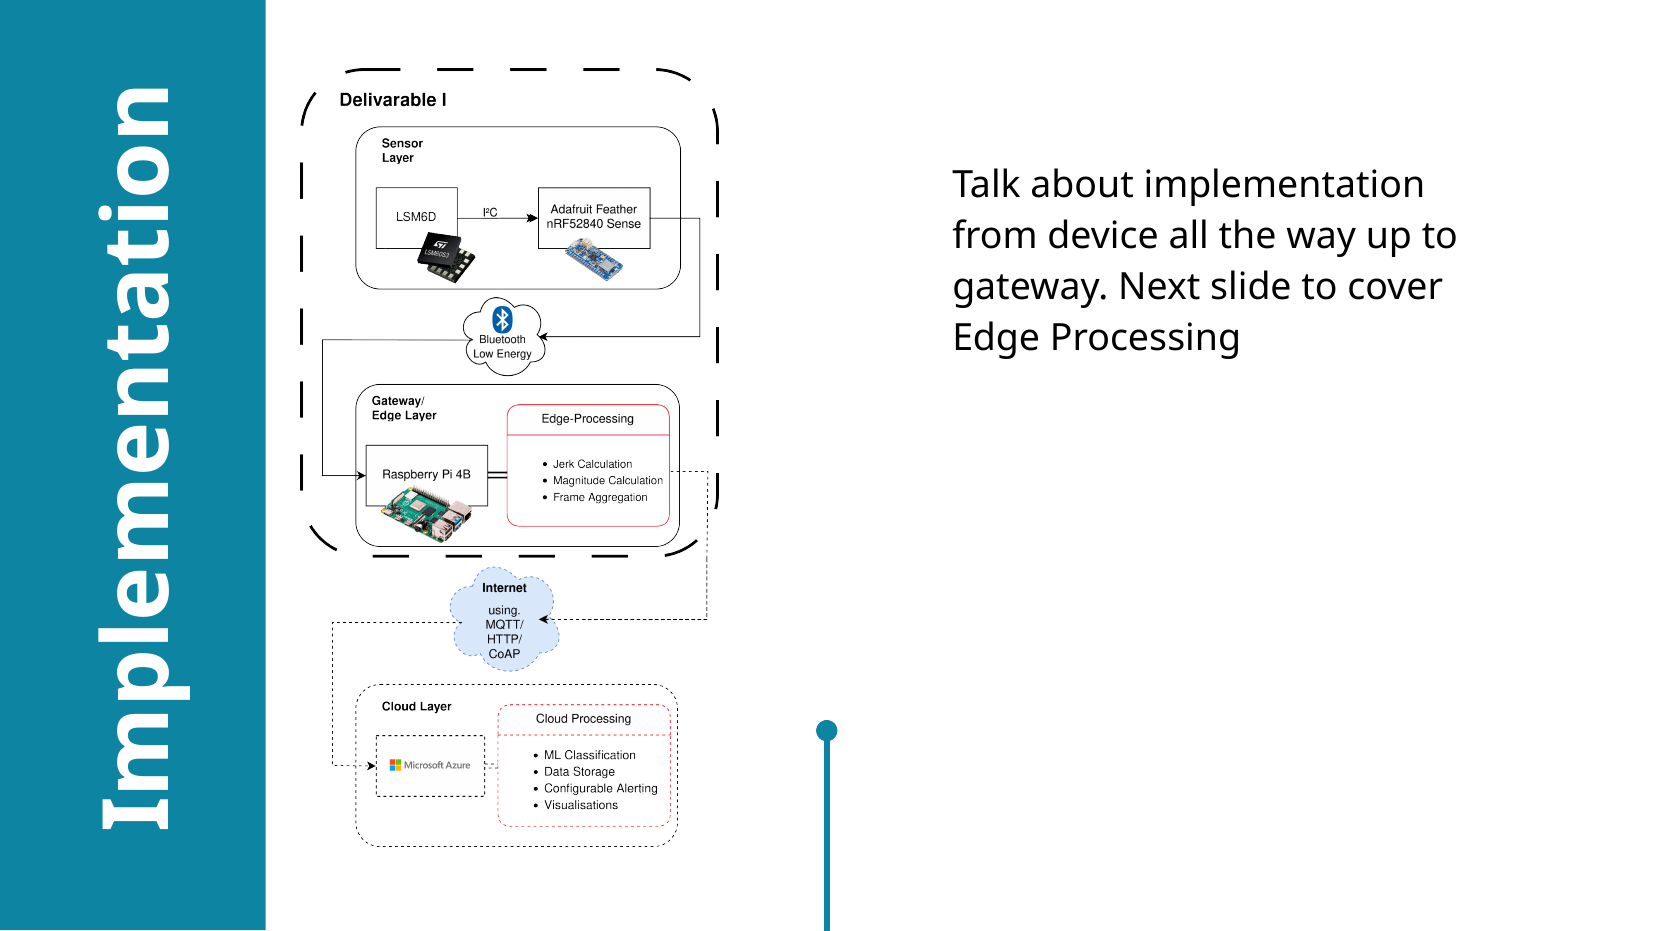

Talk about implementation from device all the way up to gateway. Next slide to cover Edge Processing
# Implementation